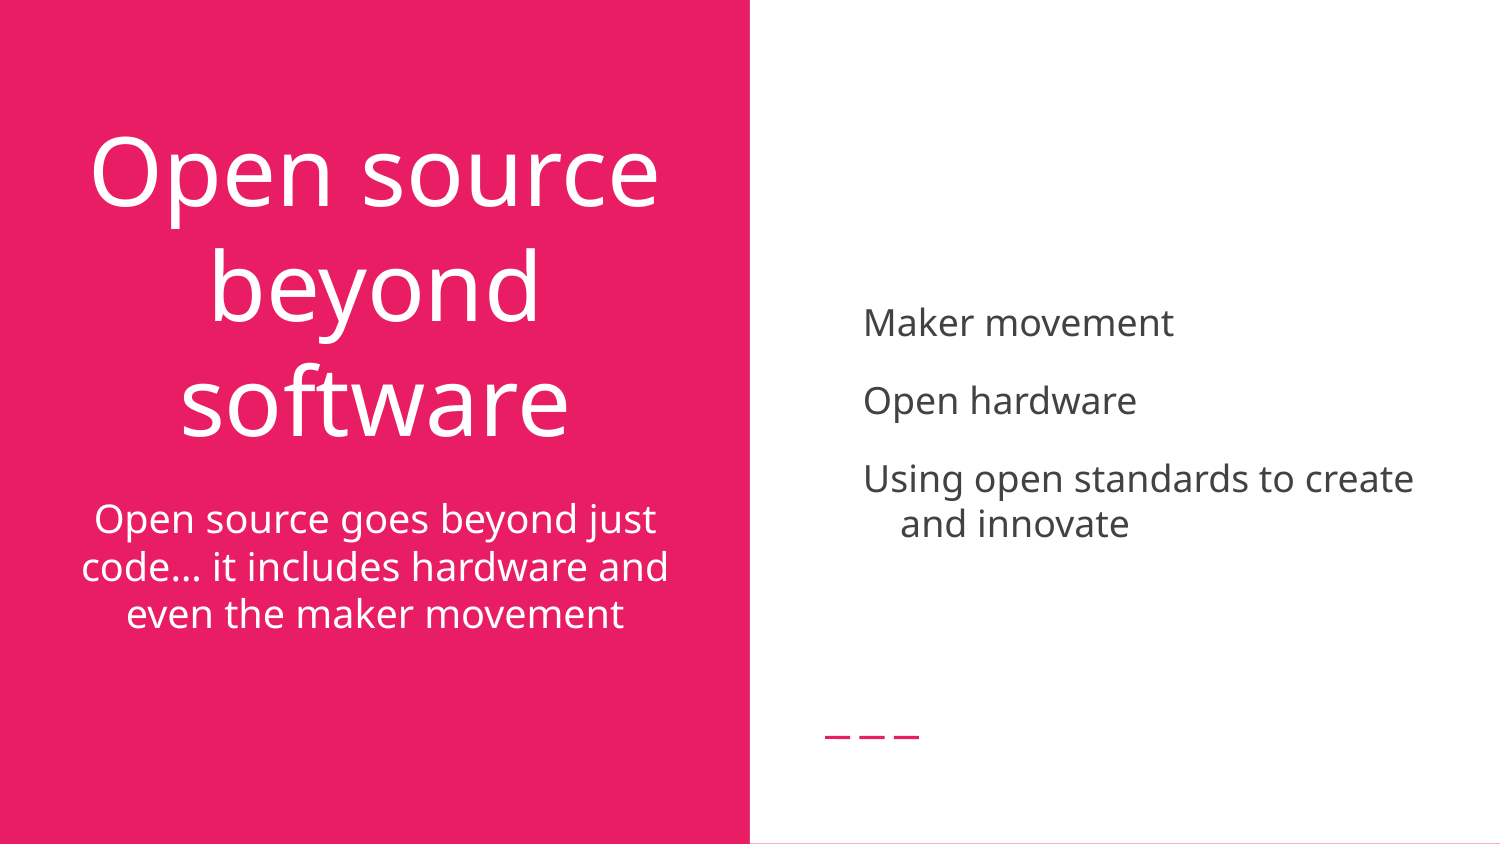

Maker movement
Open hardware
Using open standards to create and innovate
# Open source beyond software
Open source goes beyond just code… it includes hardware and even the maker movement